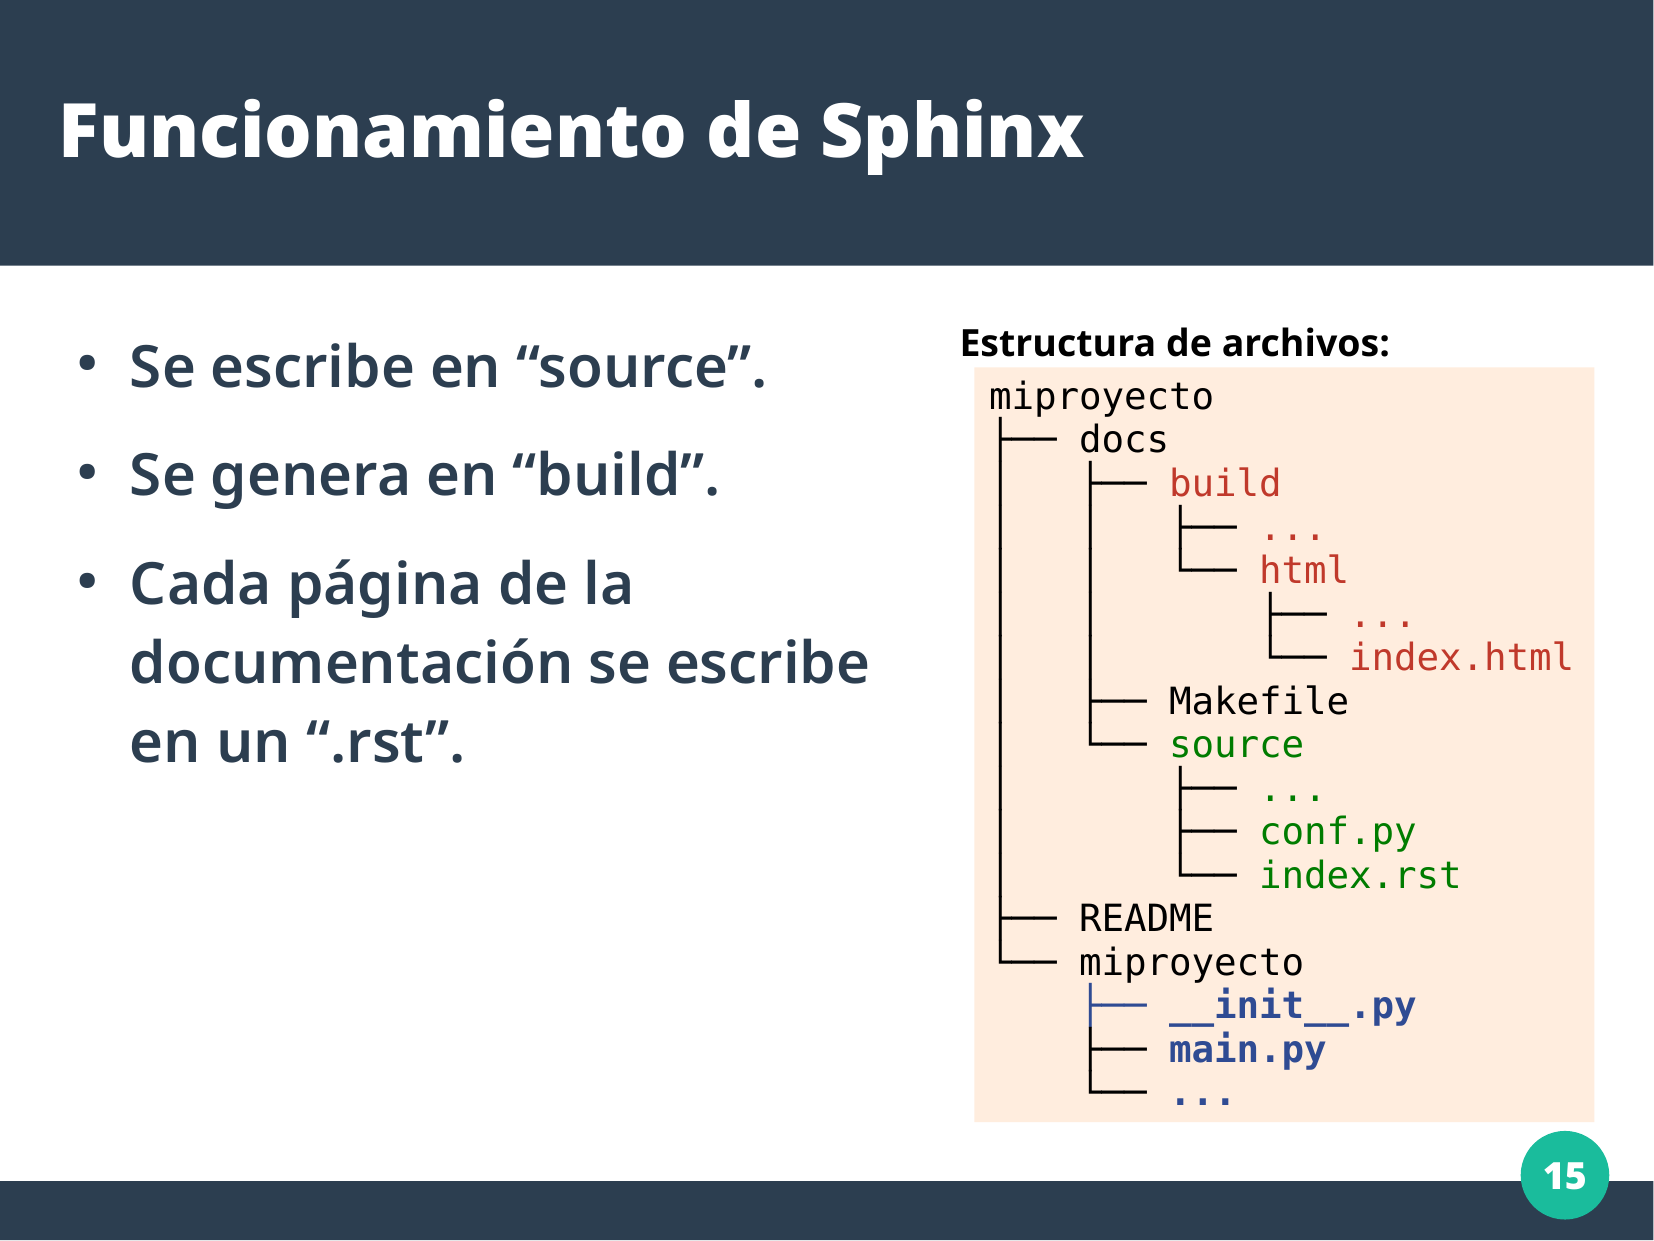

# Funcionamiento de Sphinx
Estructura de archivos:
Se escribe en “source”.
Se genera en “build”.
Cada página de la documentación se escribe en un “.rst”.
miproyecto
├── docs
│ ├── build
│ │ ├── ...
│ │ └── html
│ │ ├── ...
│ │ └── index.html
│ ├── Makefile
│ └── source
│ ├── ...
│ ├── conf.py
│ └── index.rst
├── README
└── miproyecto
 ├── __init__.py
 ├── main.py
 └── ...
15